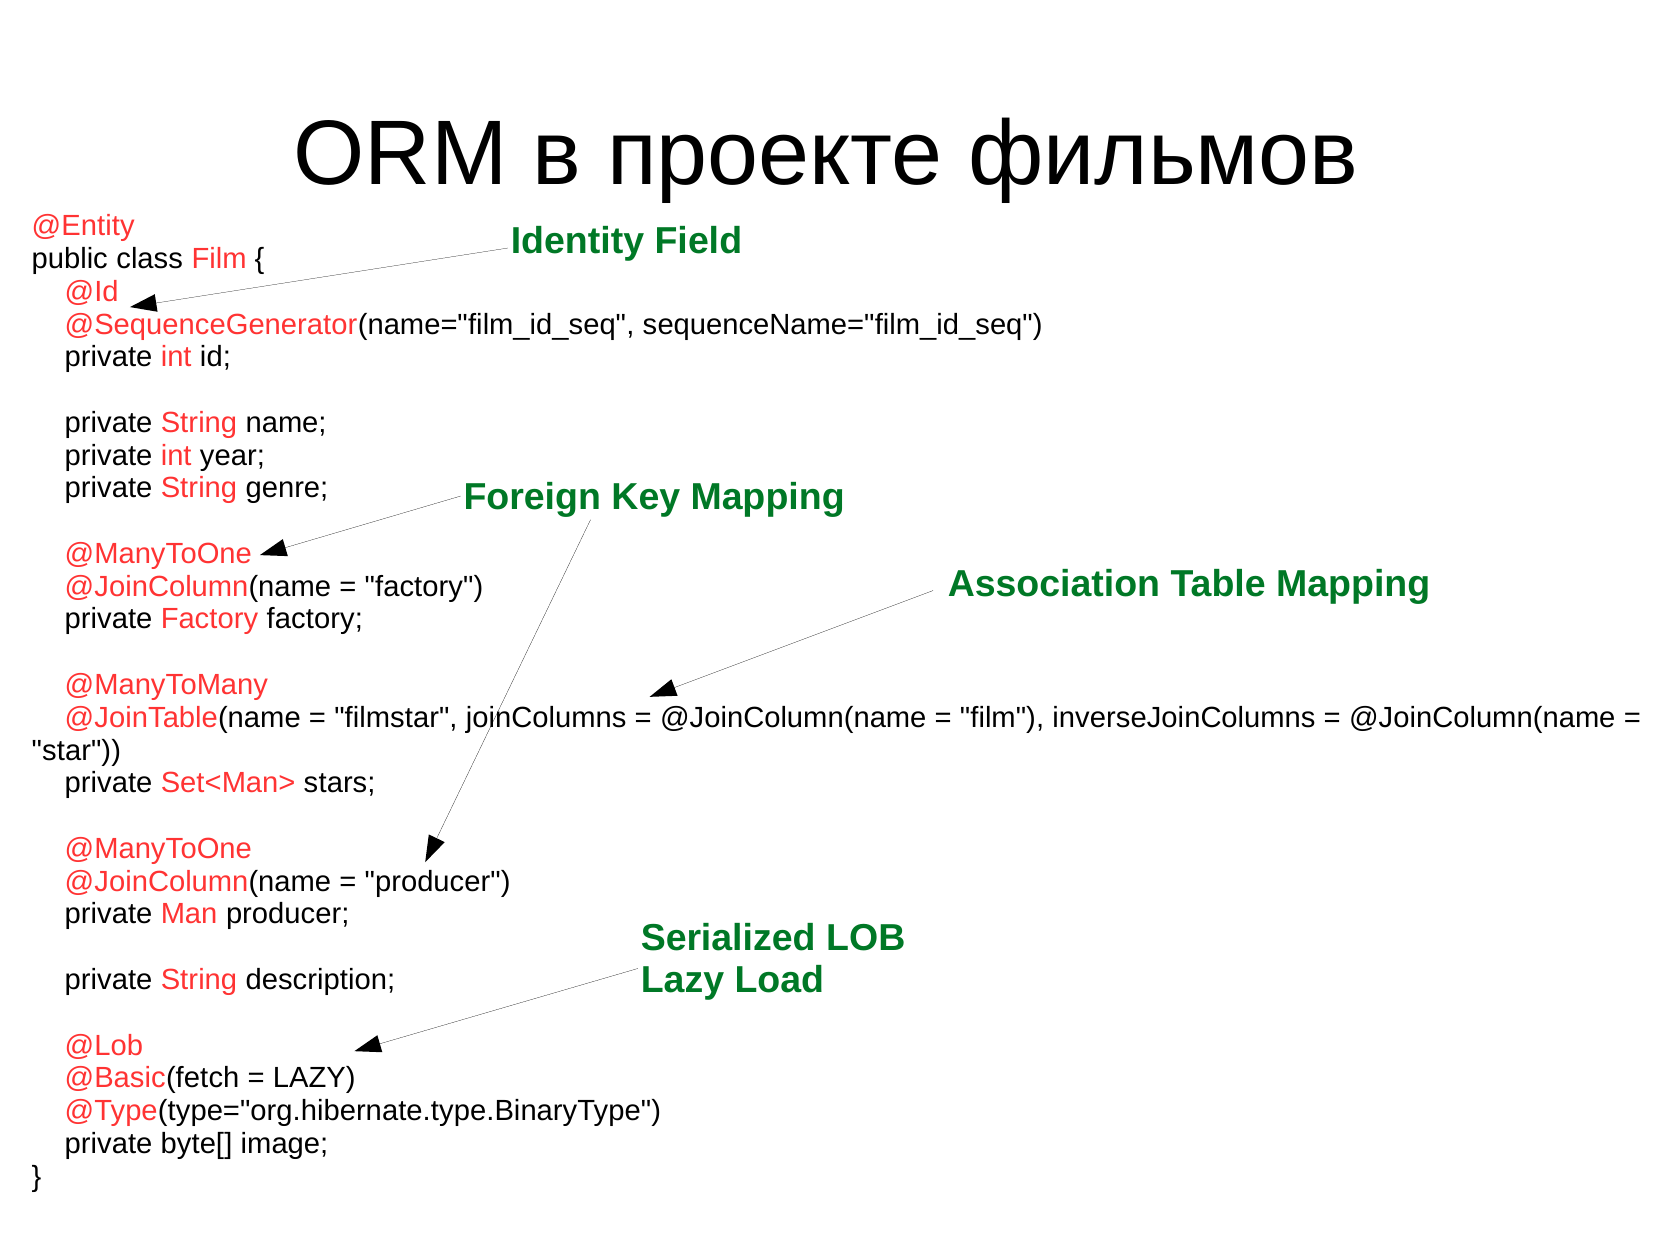

# ORM в проекте фильмов
@Entity
public class Film {
 @Id
 @SequenceGenerator(name="film_id_seq", sequenceName="film_id_seq")
 private int id;
 private String name;
 private int year;
 private String genre;
 @ManyToOne
 @JoinColumn(name = "factory")
 private Factory factory;
 @ManyToMany
 @JoinTable(name = "filmstar", joinColumns = @JoinColumn(name = "film"), inverseJoinColumns = @JoinColumn(name = "star"))
 private Set<Man> stars;
 @ManyToOne
 @JoinColumn(name = "producer")
 private Man producer;
 private String description;
 @Lob
 @Basic(fetch = LAZY)
 @Type(type="org.hibernate.type.BinaryType")
 private byte[] image;
}
Identity Field
Foreign Key Mapping
Association Table Mapping
Serialized LOB
Lazy Load